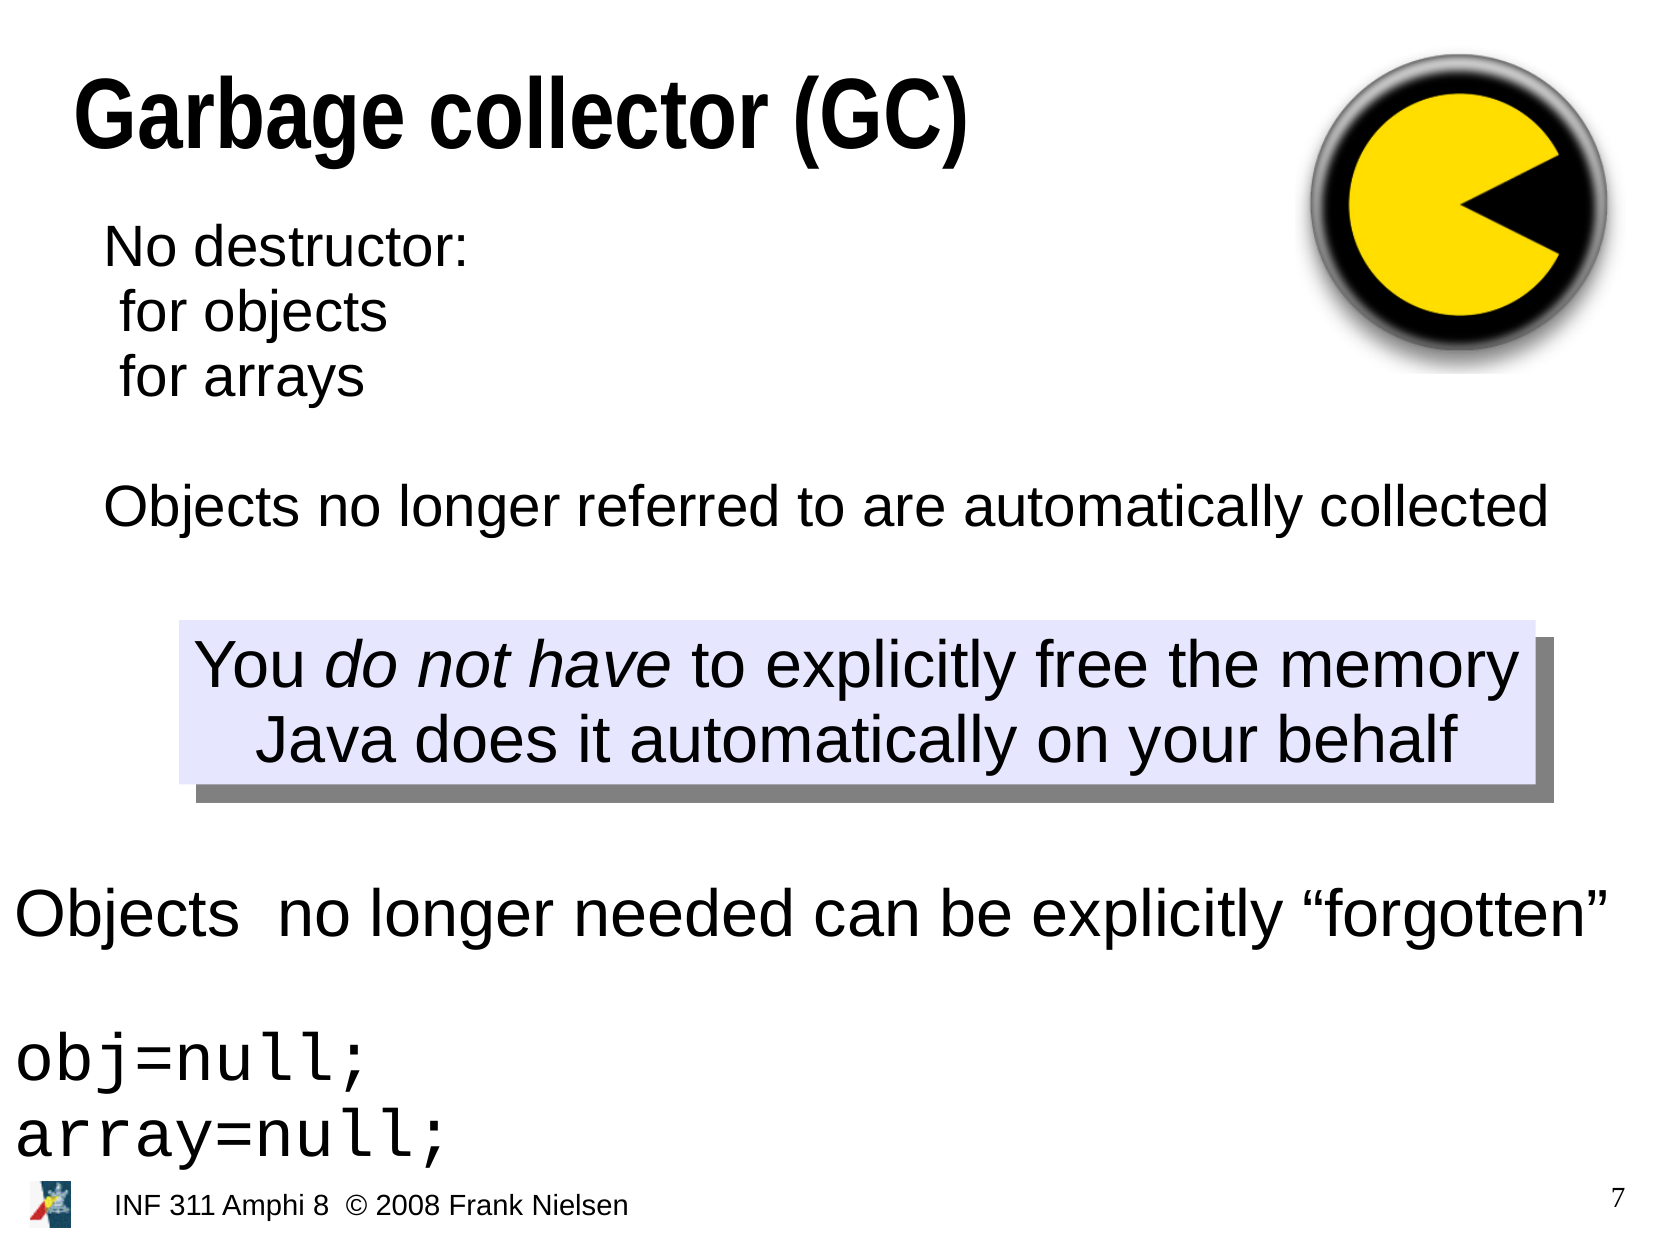

Garbage collector (GC)
No destructor:
 for objects
 for arrays
Objects no longer referred to are automatically collected
You do not have to explicitly free the memory
Java does it automatically on your behalf
Objects no longer needed can be explicitly “forgotten”
obj=null;
array=null;